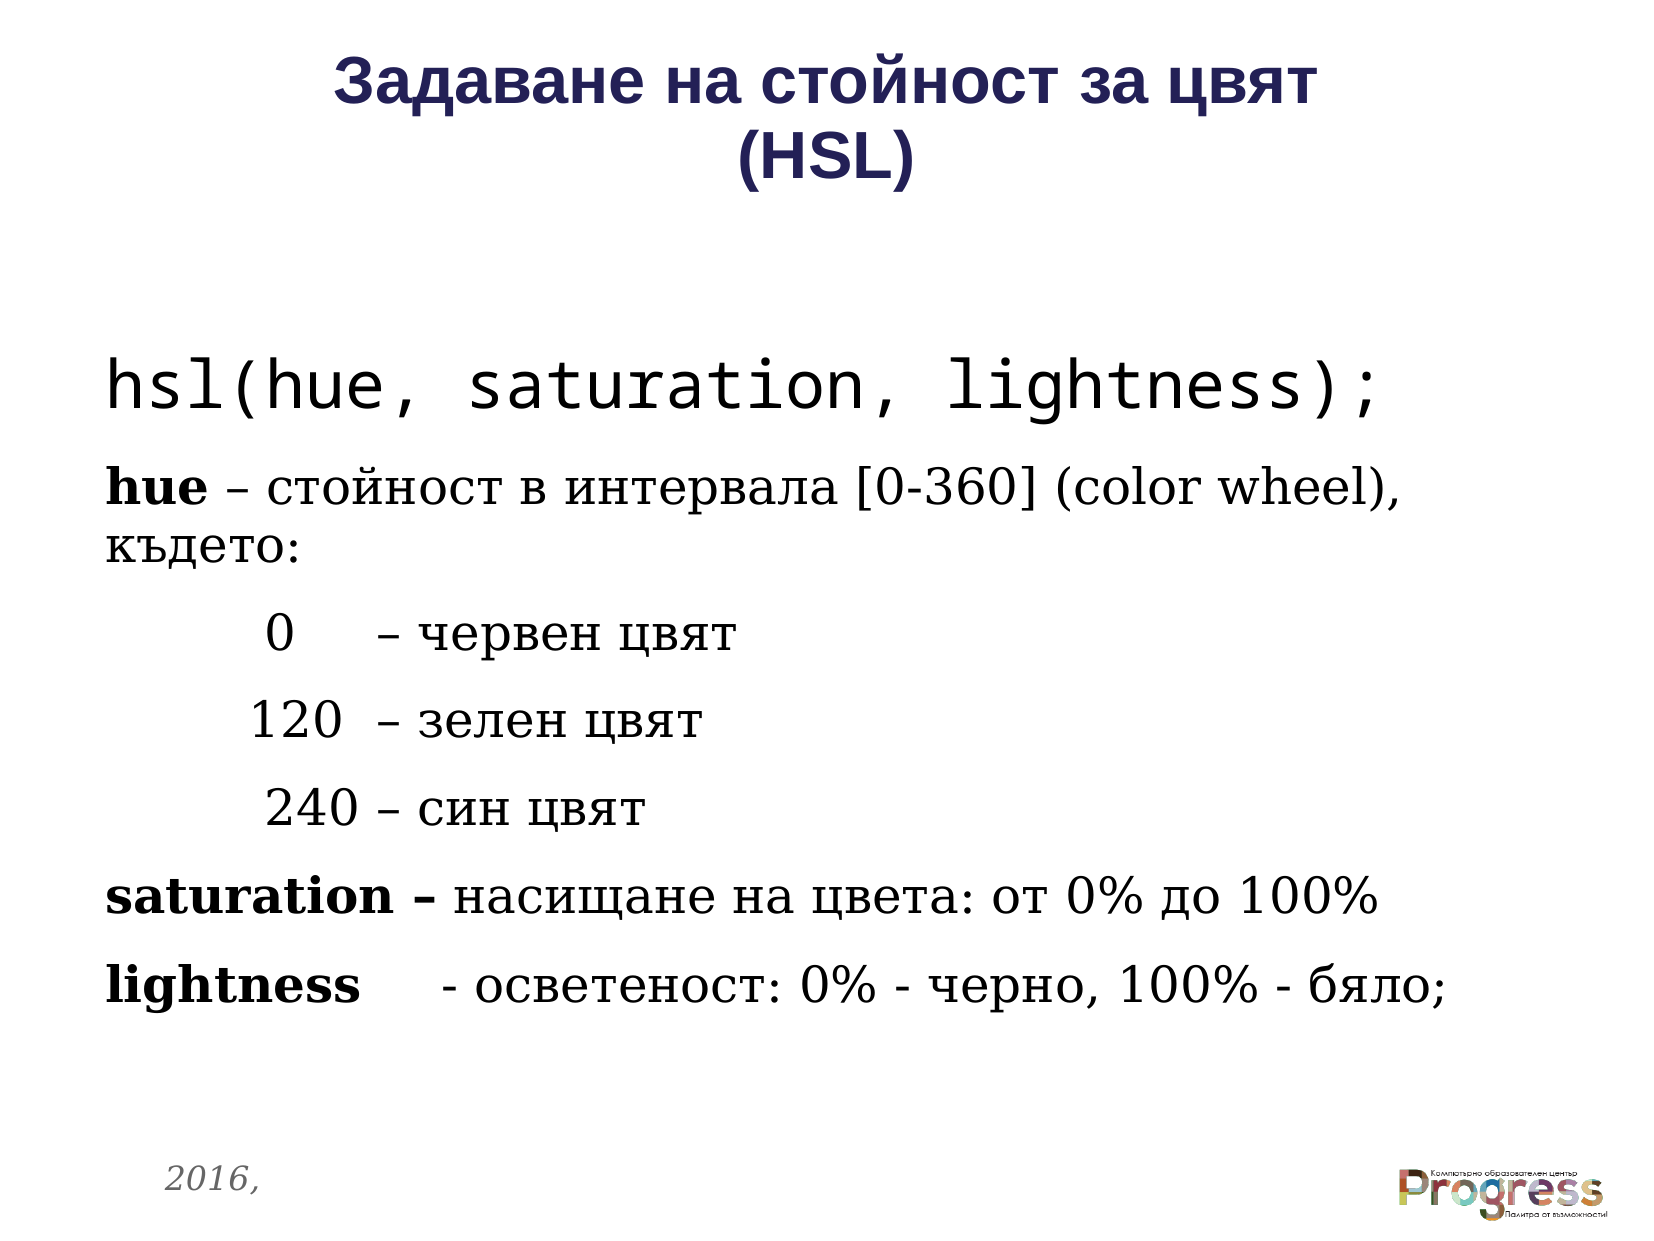

# Задаване на стойност за цвят (HSL)
hsl(hue, saturation, lightness);
hue – стойност в интервала [0-360] (color wheel), където:
 0 – червен цвят
 120 – зелен цвят
 240 – син цвят
saturation – насищане на цвета: от 0% до 100%
lightness - осветеност: 0% - черно, 100% - бяло;
2016,